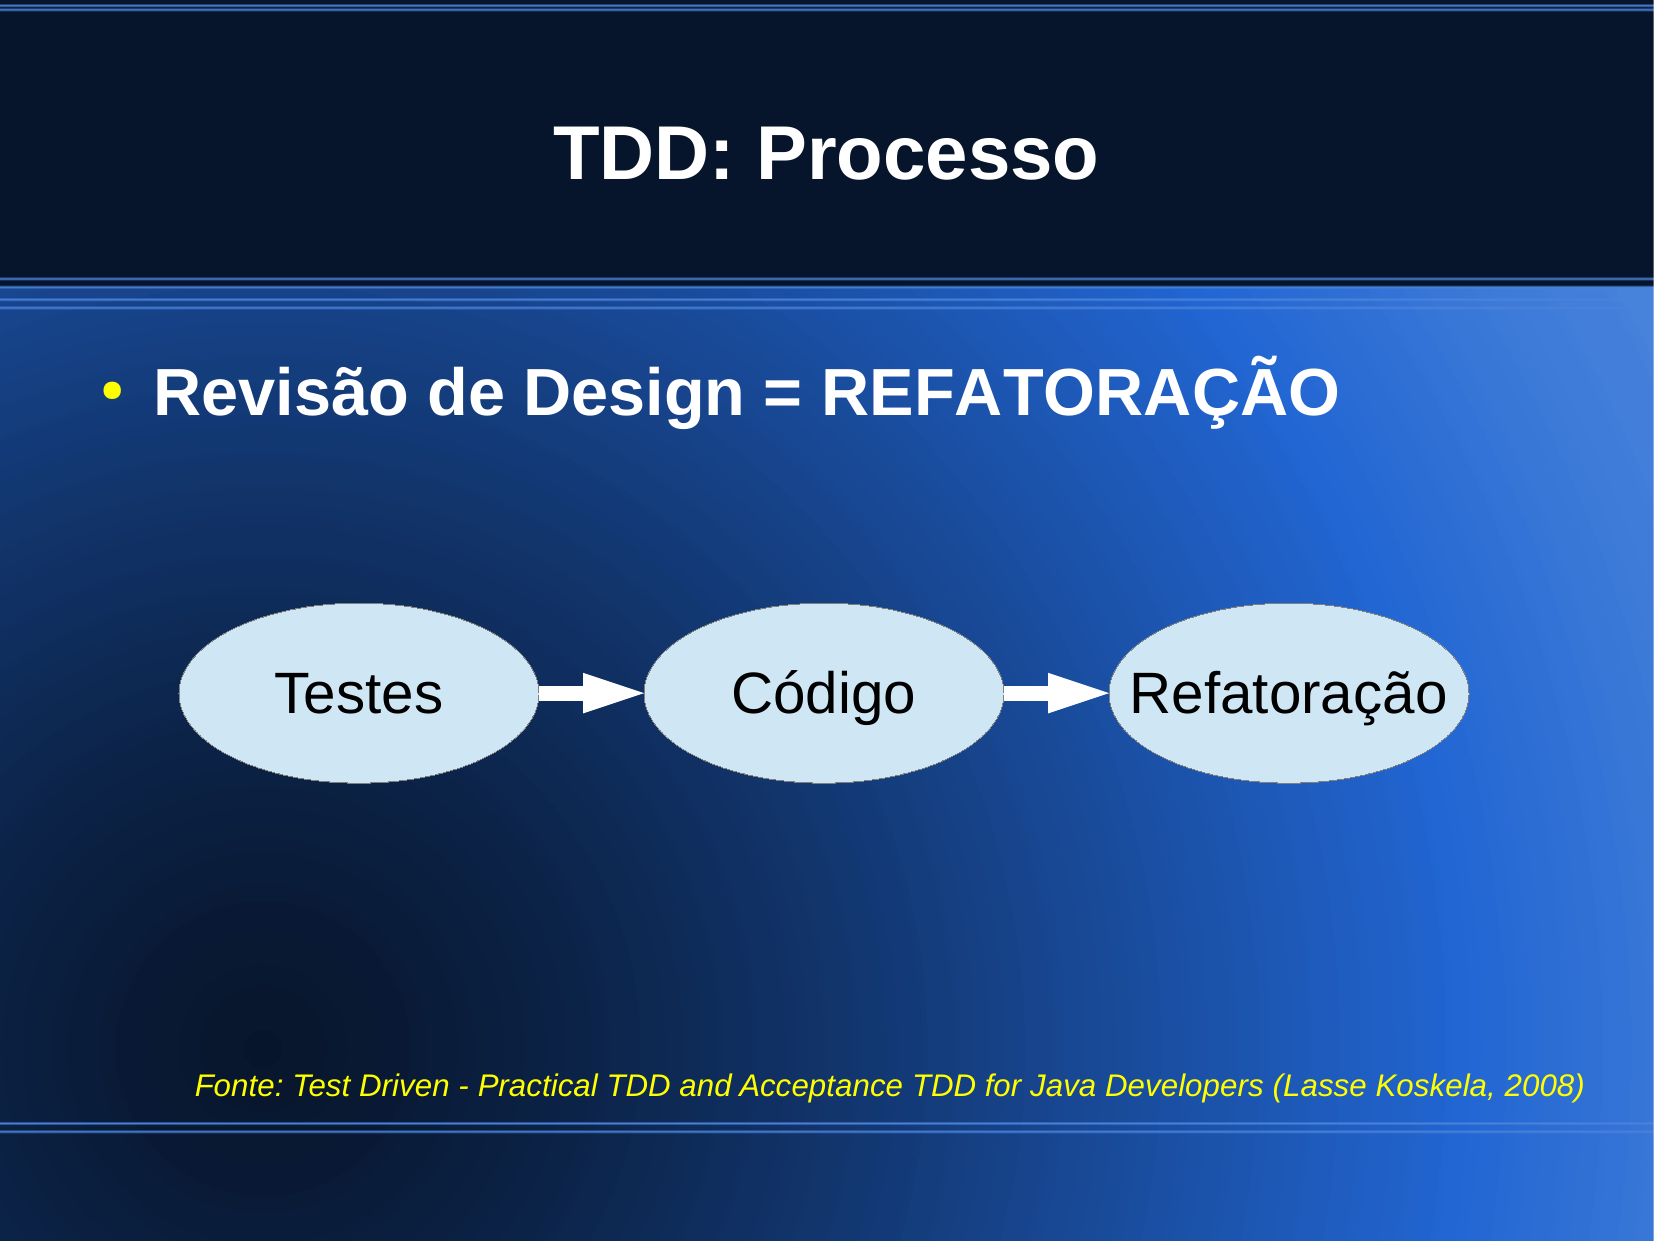

# TDD: Processo
Revisão de Design = REFATORAÇÃO
Testes
Código
Refatoração
Fonte: Test Driven - Practical TDD and Acceptance TDD for Java Developers (Lasse Koskela, 2008)